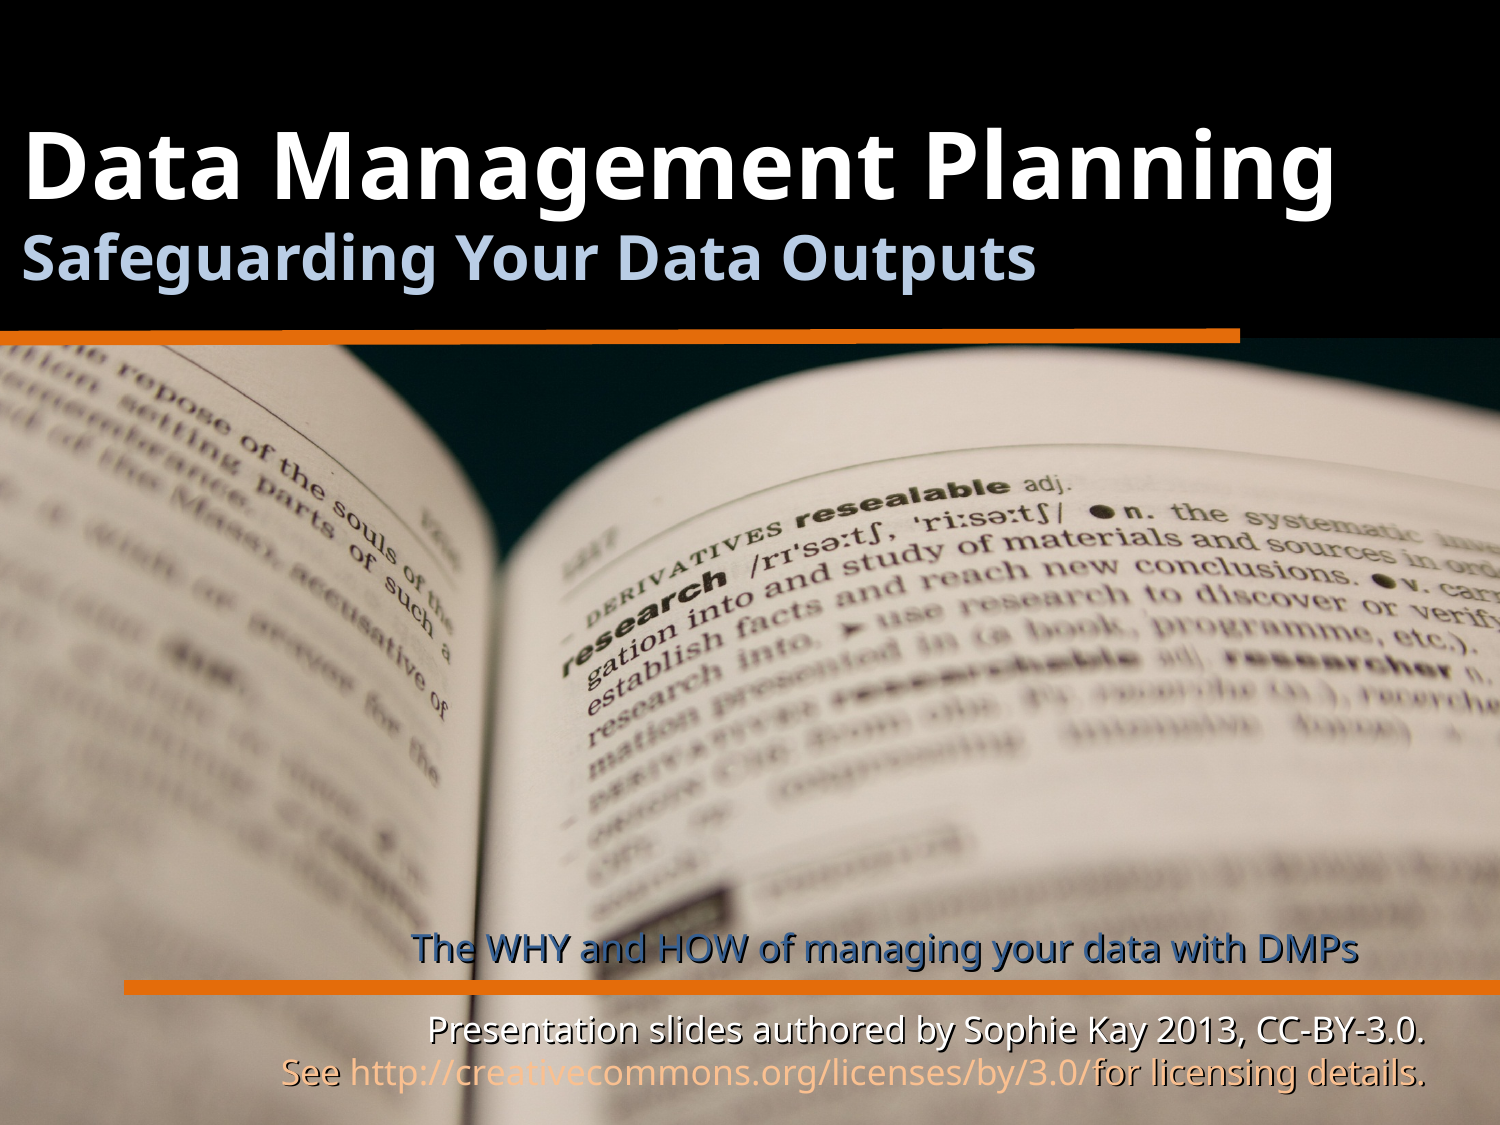

Data Management Planning
Safeguarding Your Data Outputs
The WHY and HOW of managing your data with DMPs
 Presentation slides authored by Sophie Kay 2013, CC-BY-3.0.
See http://creativecommons.org/licenses/by/3.0/for licensing details.